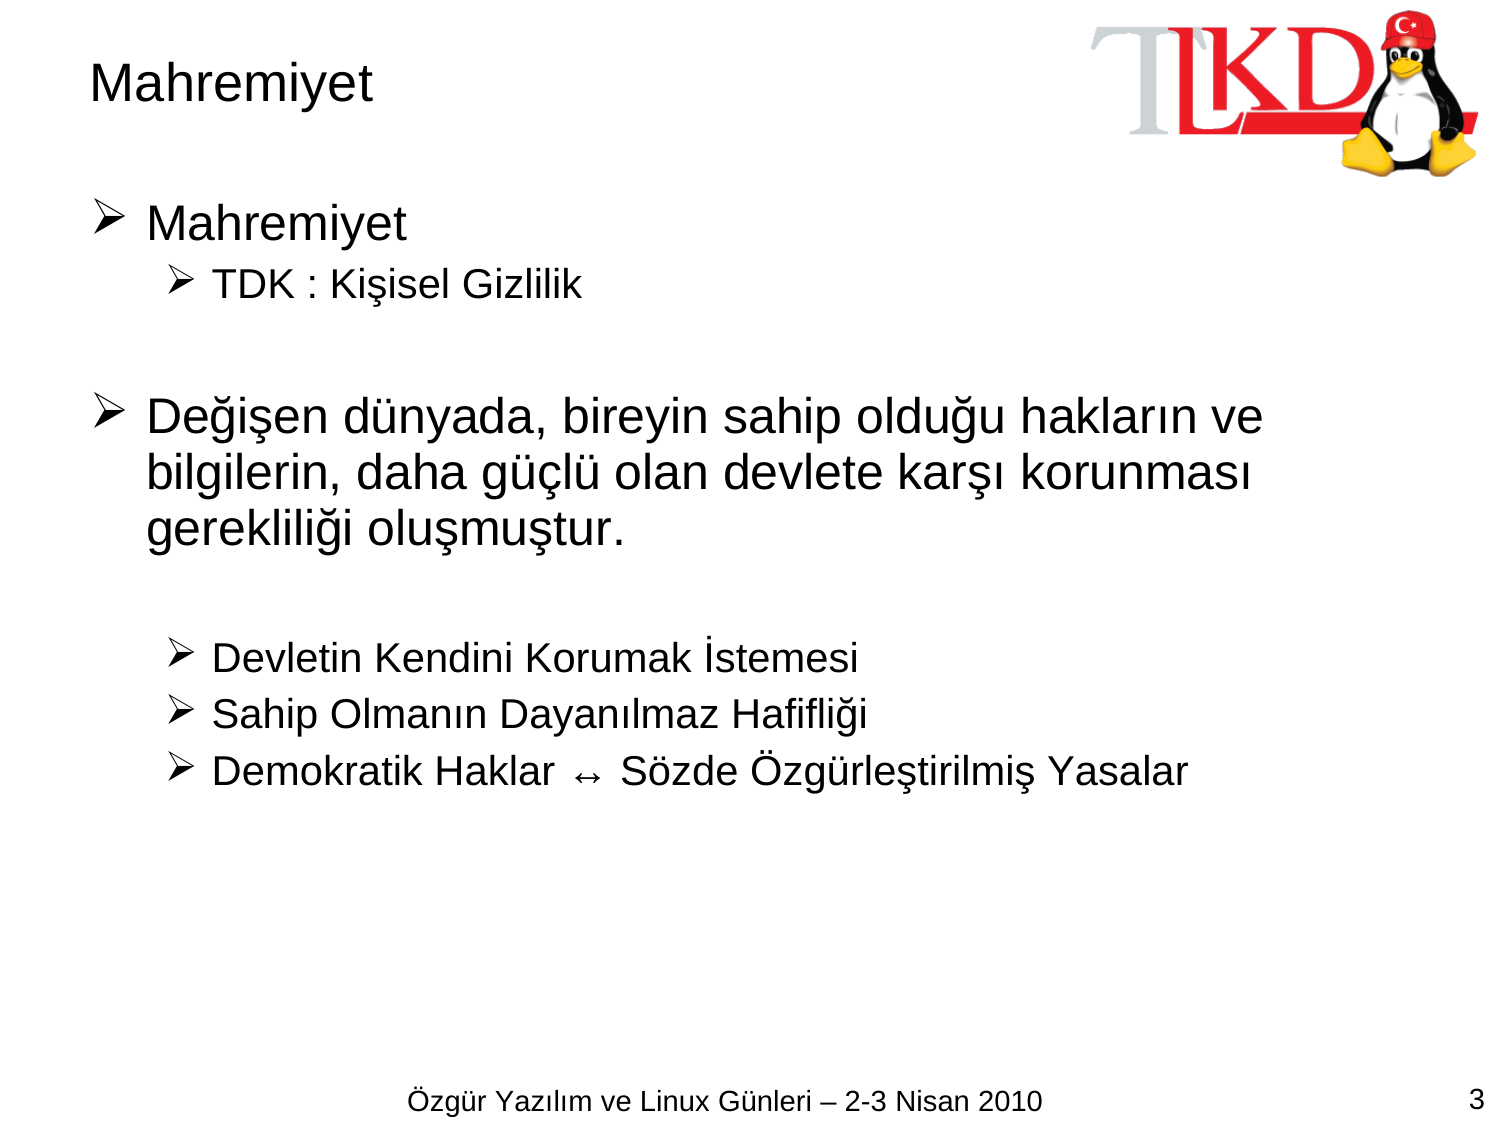

# Mahremiyet
Mahremiyet
TDK : Kişisel Gizlilik
Değişen dünyada, bireyin sahip olduğu hakların ve bilgilerin, daha güçlü olan devlete karşı korunması gerekliliği oluşmuştur.
Devletin Kendini Korumak İstemesi
Sahip Olmanın Dayanılmaz Hafifliği
Demokratik Haklar ↔ Sözde Özgürleştirilmiş Yasalar
3